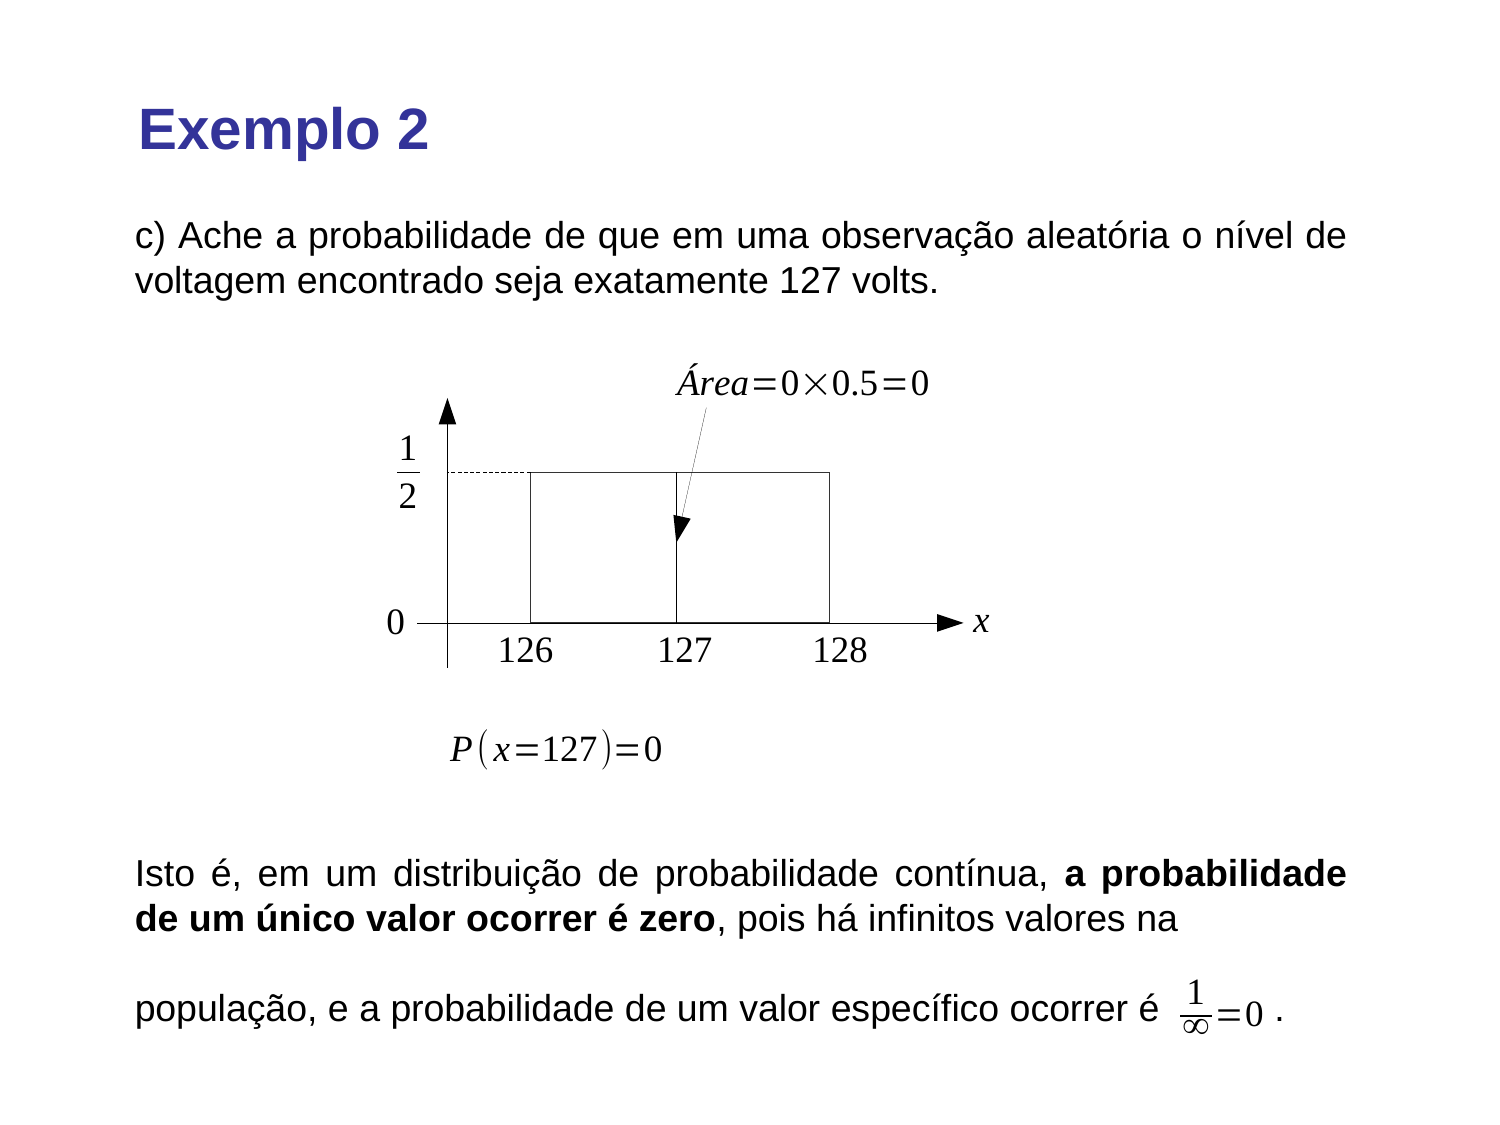

Exemplo 2
c) Ache a probabilidade de que em uma observação aleatória o nível de voltagem encontrado seja exatamente 127 volts.
Isto é, em um distribuição de probabilidade contínua, a probabilidade de um único valor ocorrer é zero, pois há infinitos valores na
população, e a probabilidade de um valor específico ocorrer é .